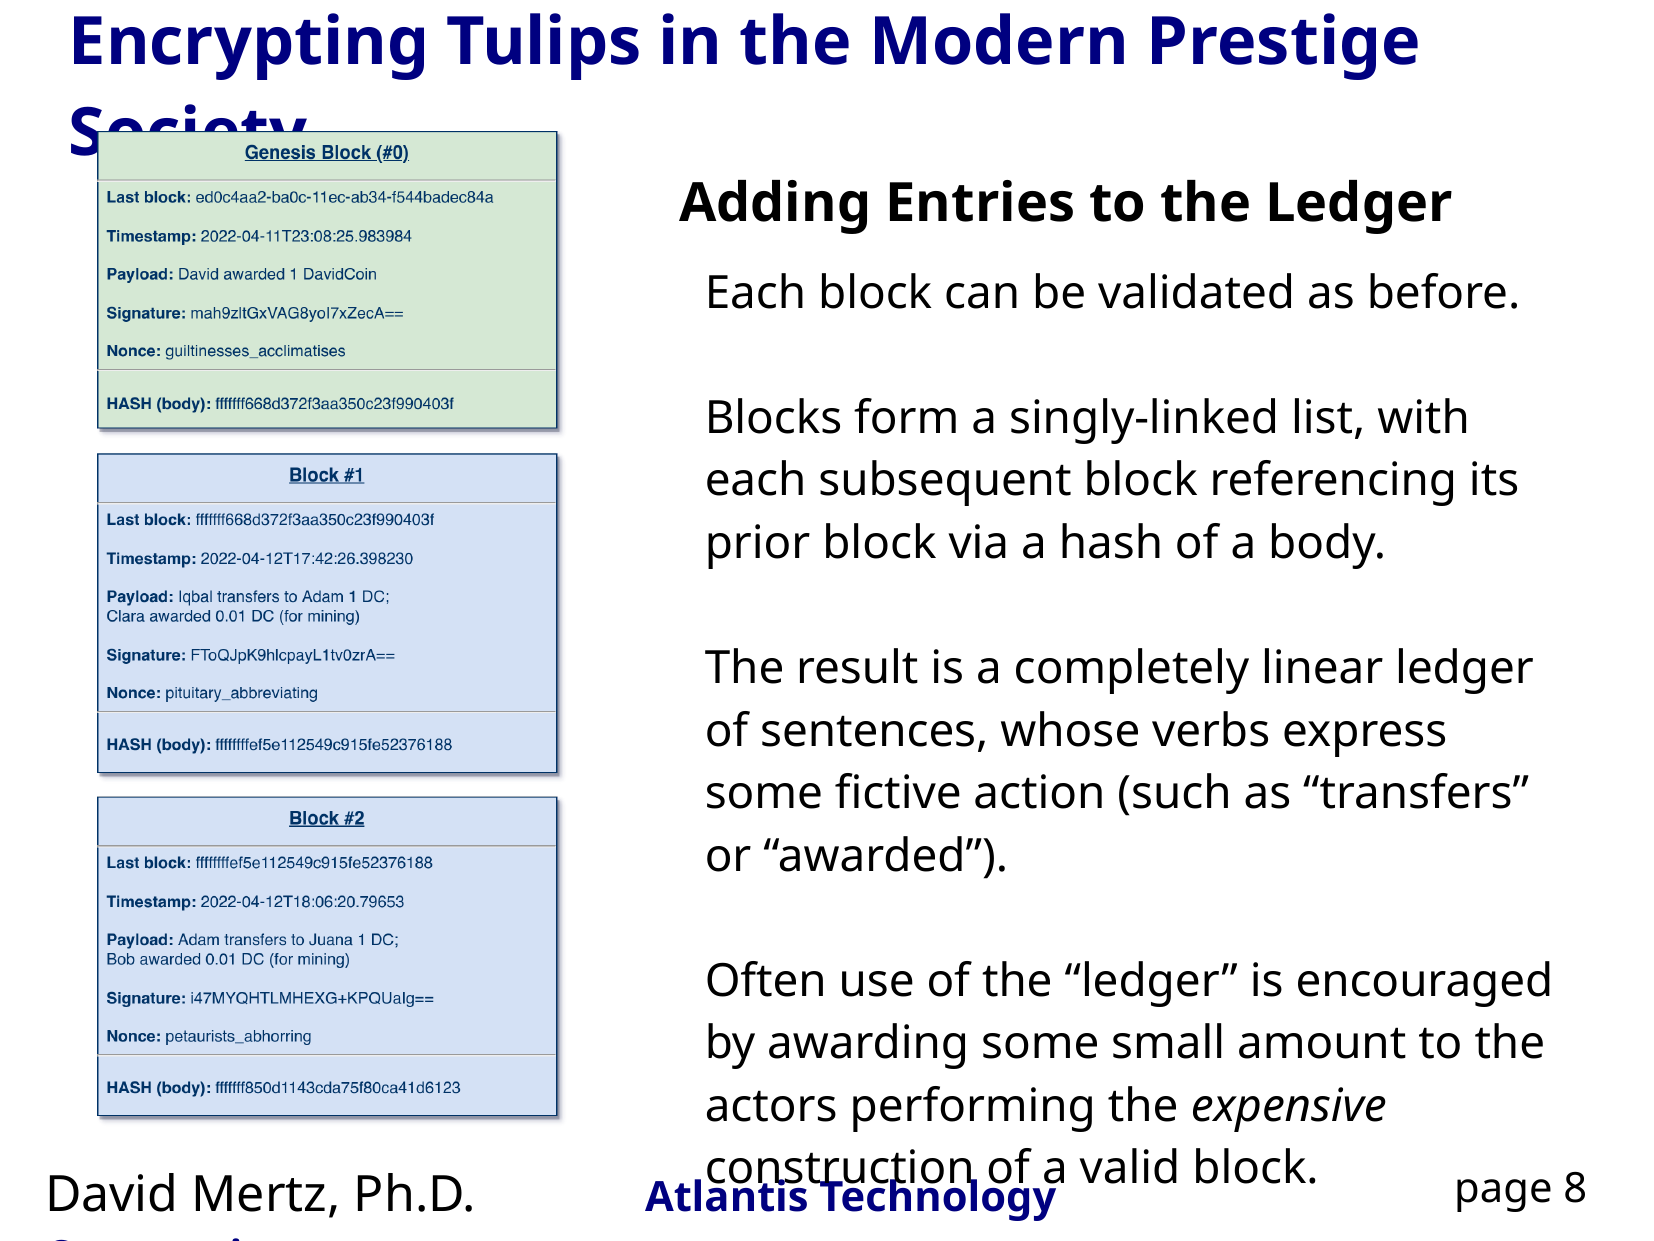

# Adding Entries to the Ledger
Each block can be validated as before.
Blocks form a singly-linked list, with each subsequent block referencing its prior block via a hash of a body.
The result is a completely linear ledger of sentences, whose verbs express some fictive action (such as “transfers” or “awarded”).
Often use of the “ledger” is encouraged by awarding some small amount to the actors performing the expensive construction of a valid block.